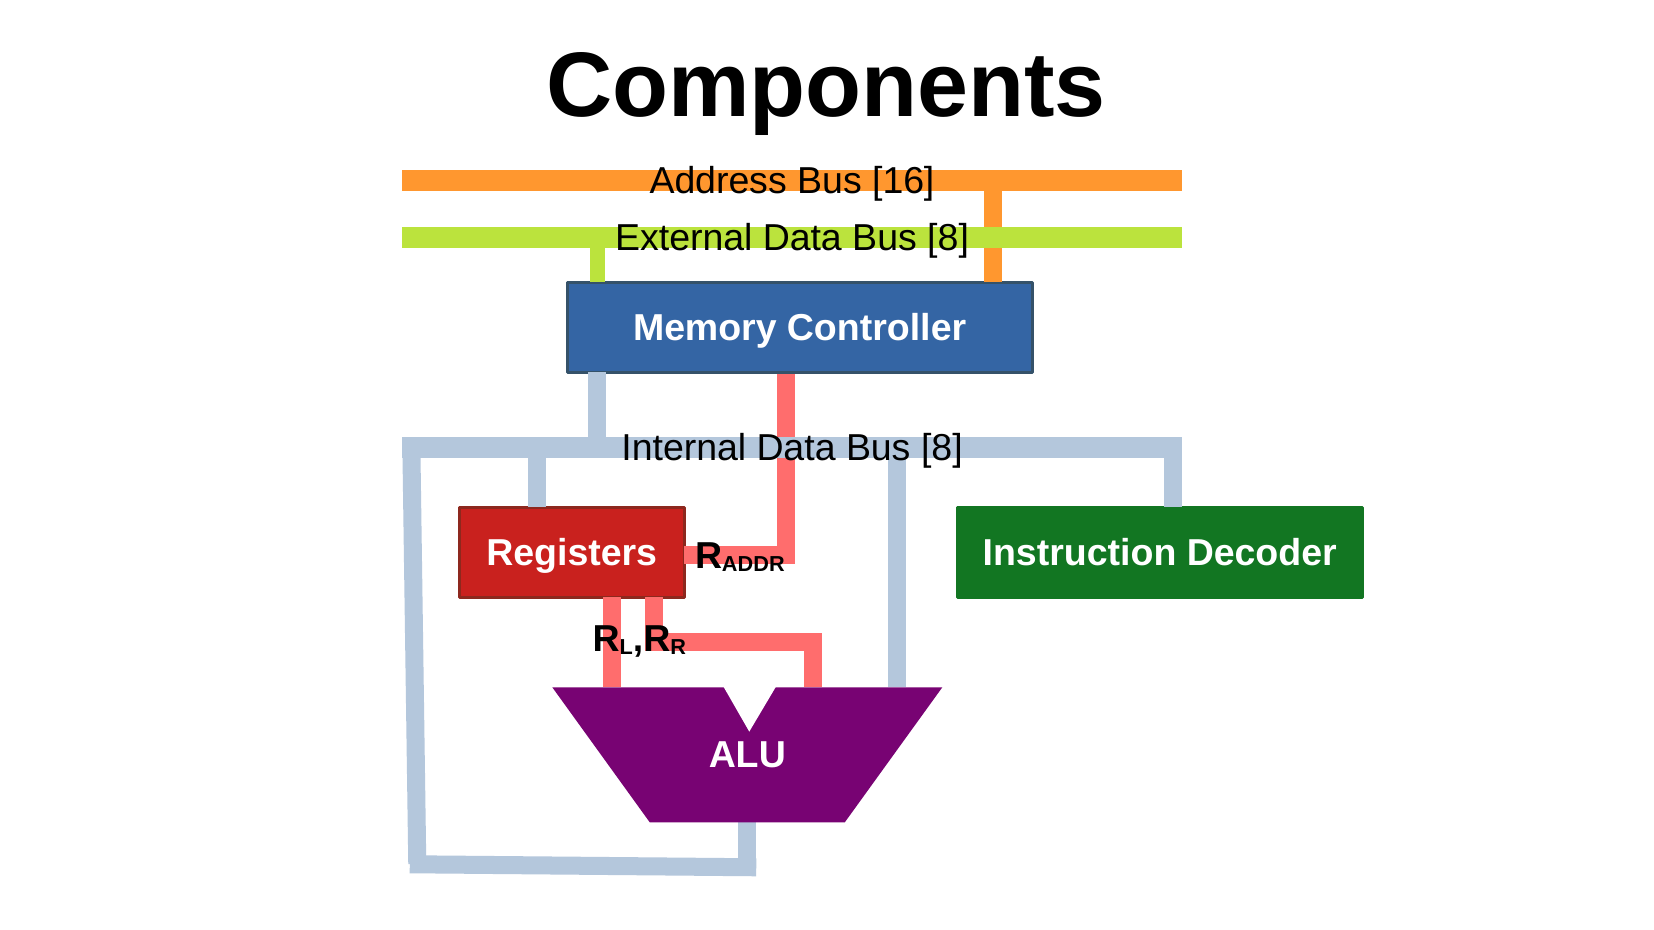

# Components
Address Bus [16]
External Data Bus [8]
Memory Controller
Internal Data Bus [8]
Registers
Instruction Decoder
RADDR
RL,RR
ALU